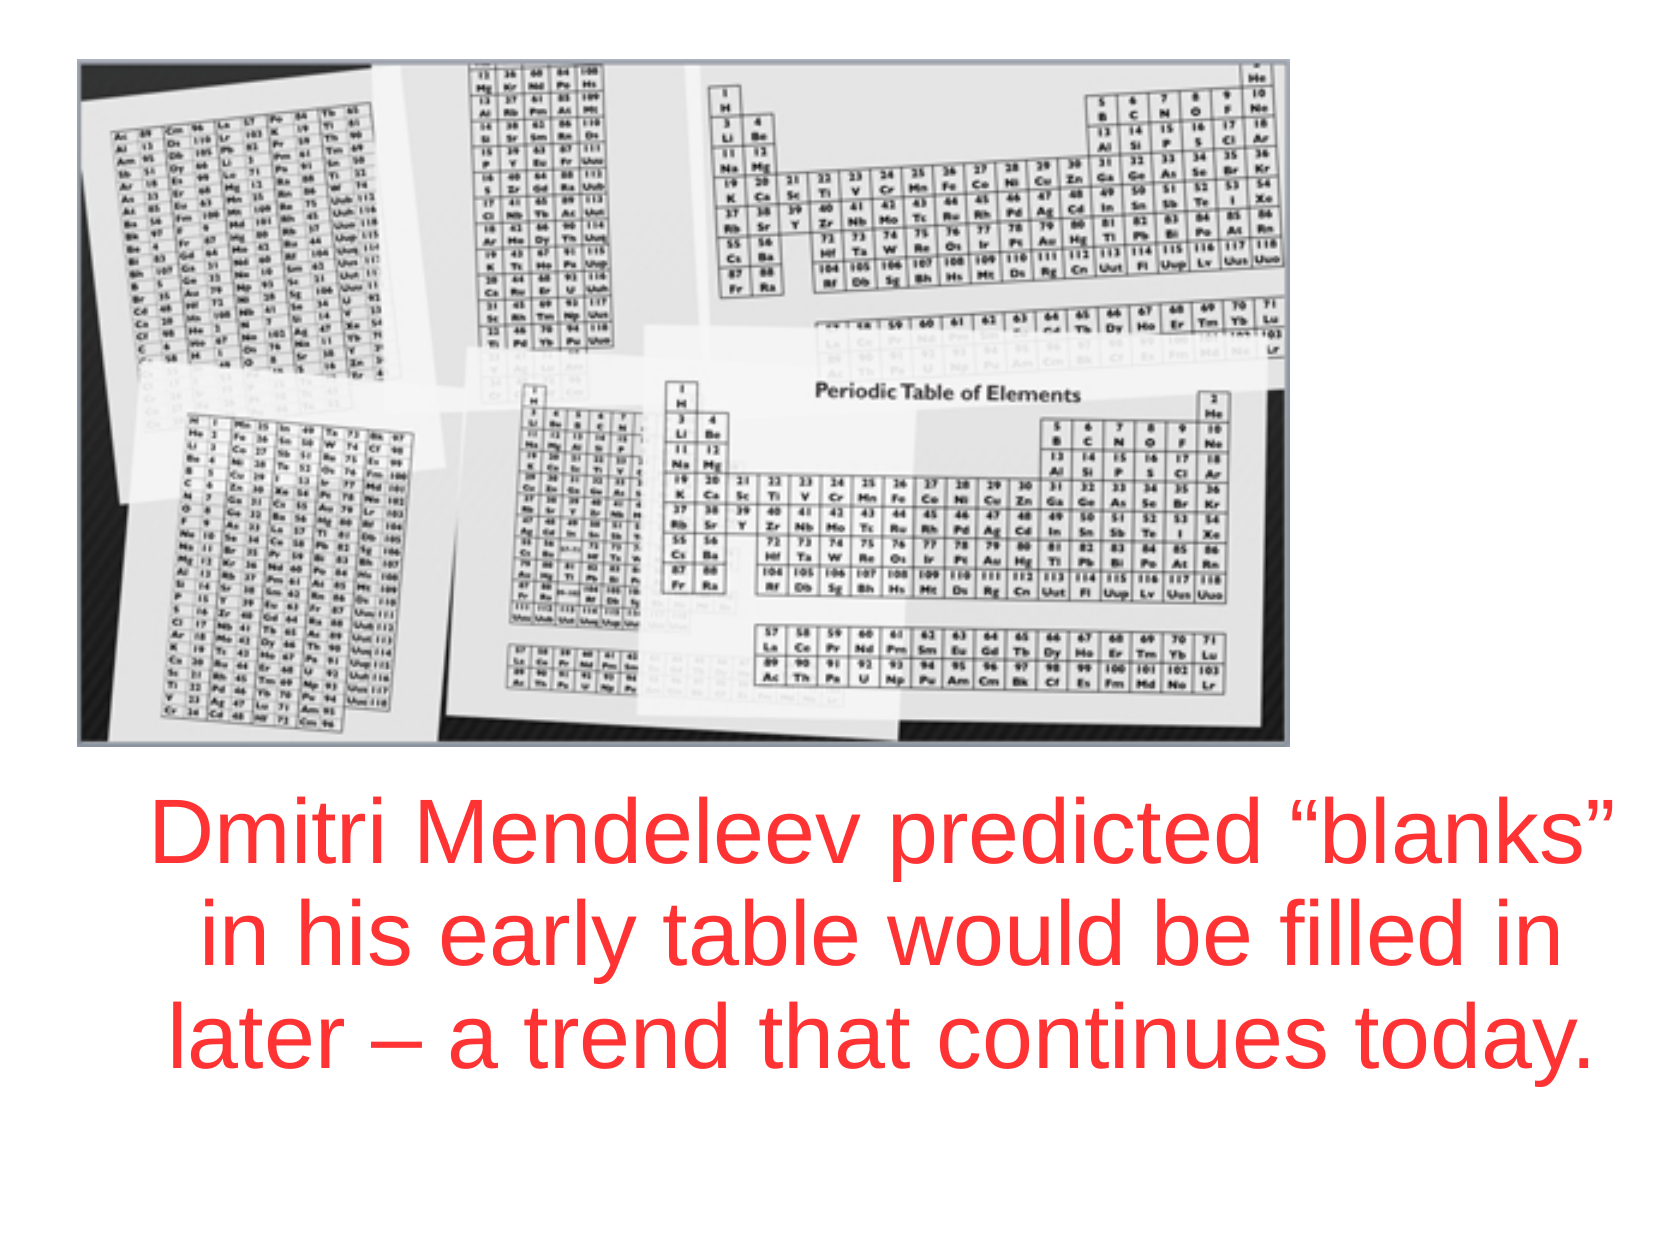

#
Dmitri Mendeleev predicted “blanks” in his early table would be filled in later – a trend that continues today.